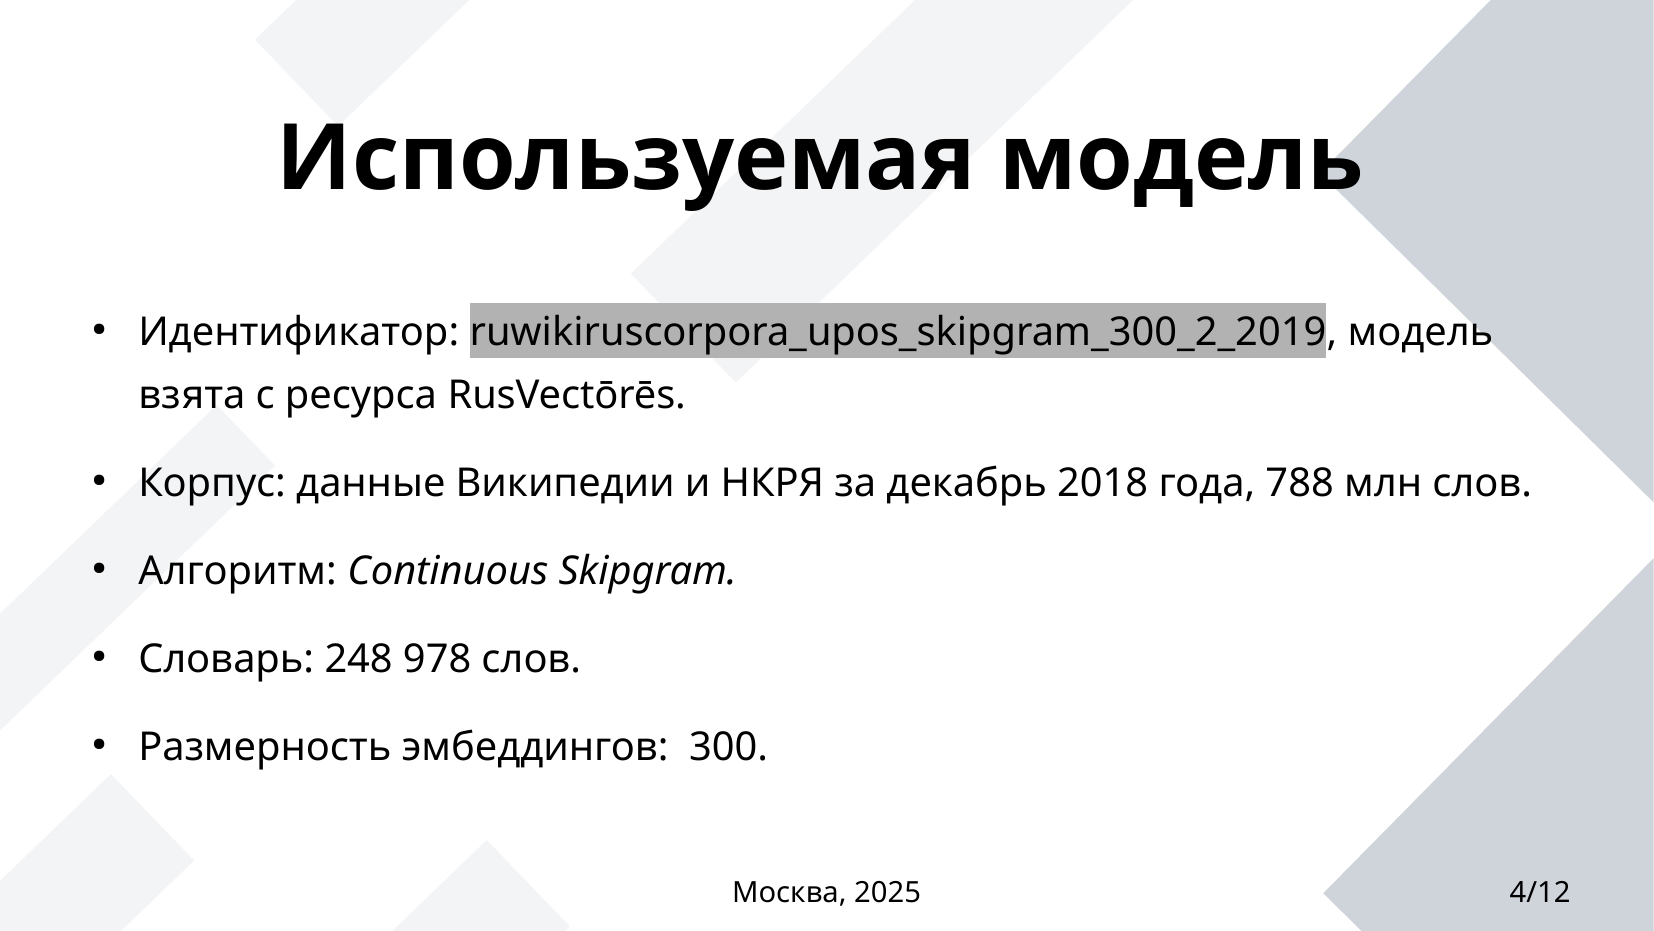

# Используемая модель
Идентификатор: ruwikiruscorpora_upos_skipgram_300_2_2019, модель взята с ресурса RusVectōrēs.
Корпус: данные Википедии и НКРЯ за декабрь 2018 года, 788 млн слов.
Алгоритм: Continuous Skipgram.
Словарь: 248 978 слов.
Размерность эмбеддингов: 300.
Москва, 2025
4